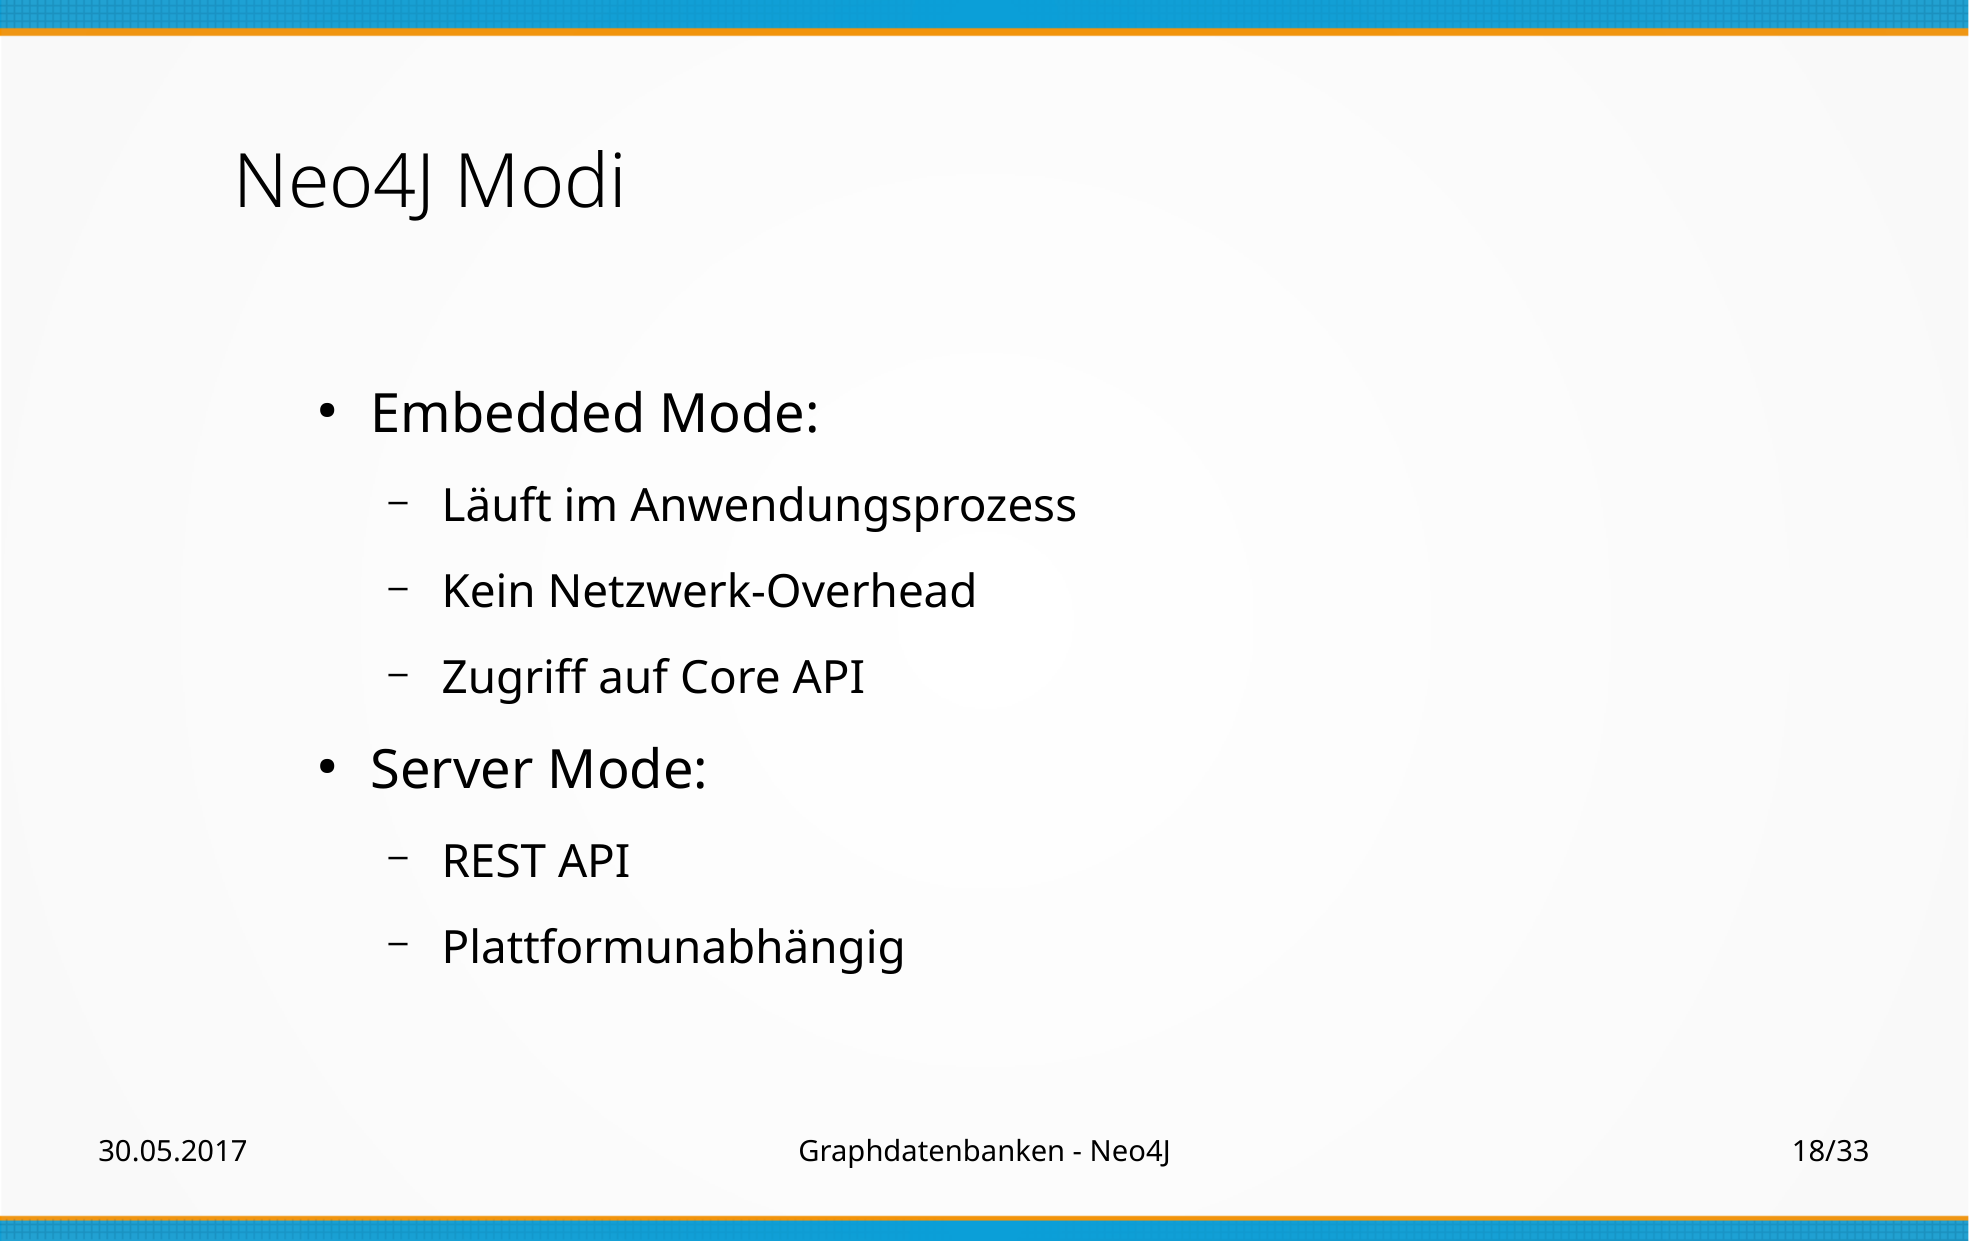

# Neo4J Modi
Embedded Mode:
Läuft im Anwendungsprozess
Kein Netzwerk-Overhead
Zugriff auf Core API
Server Mode:
REST API
Plattformunabhängig
30.05.2017
Graphdatenbanken - Neo4J
18